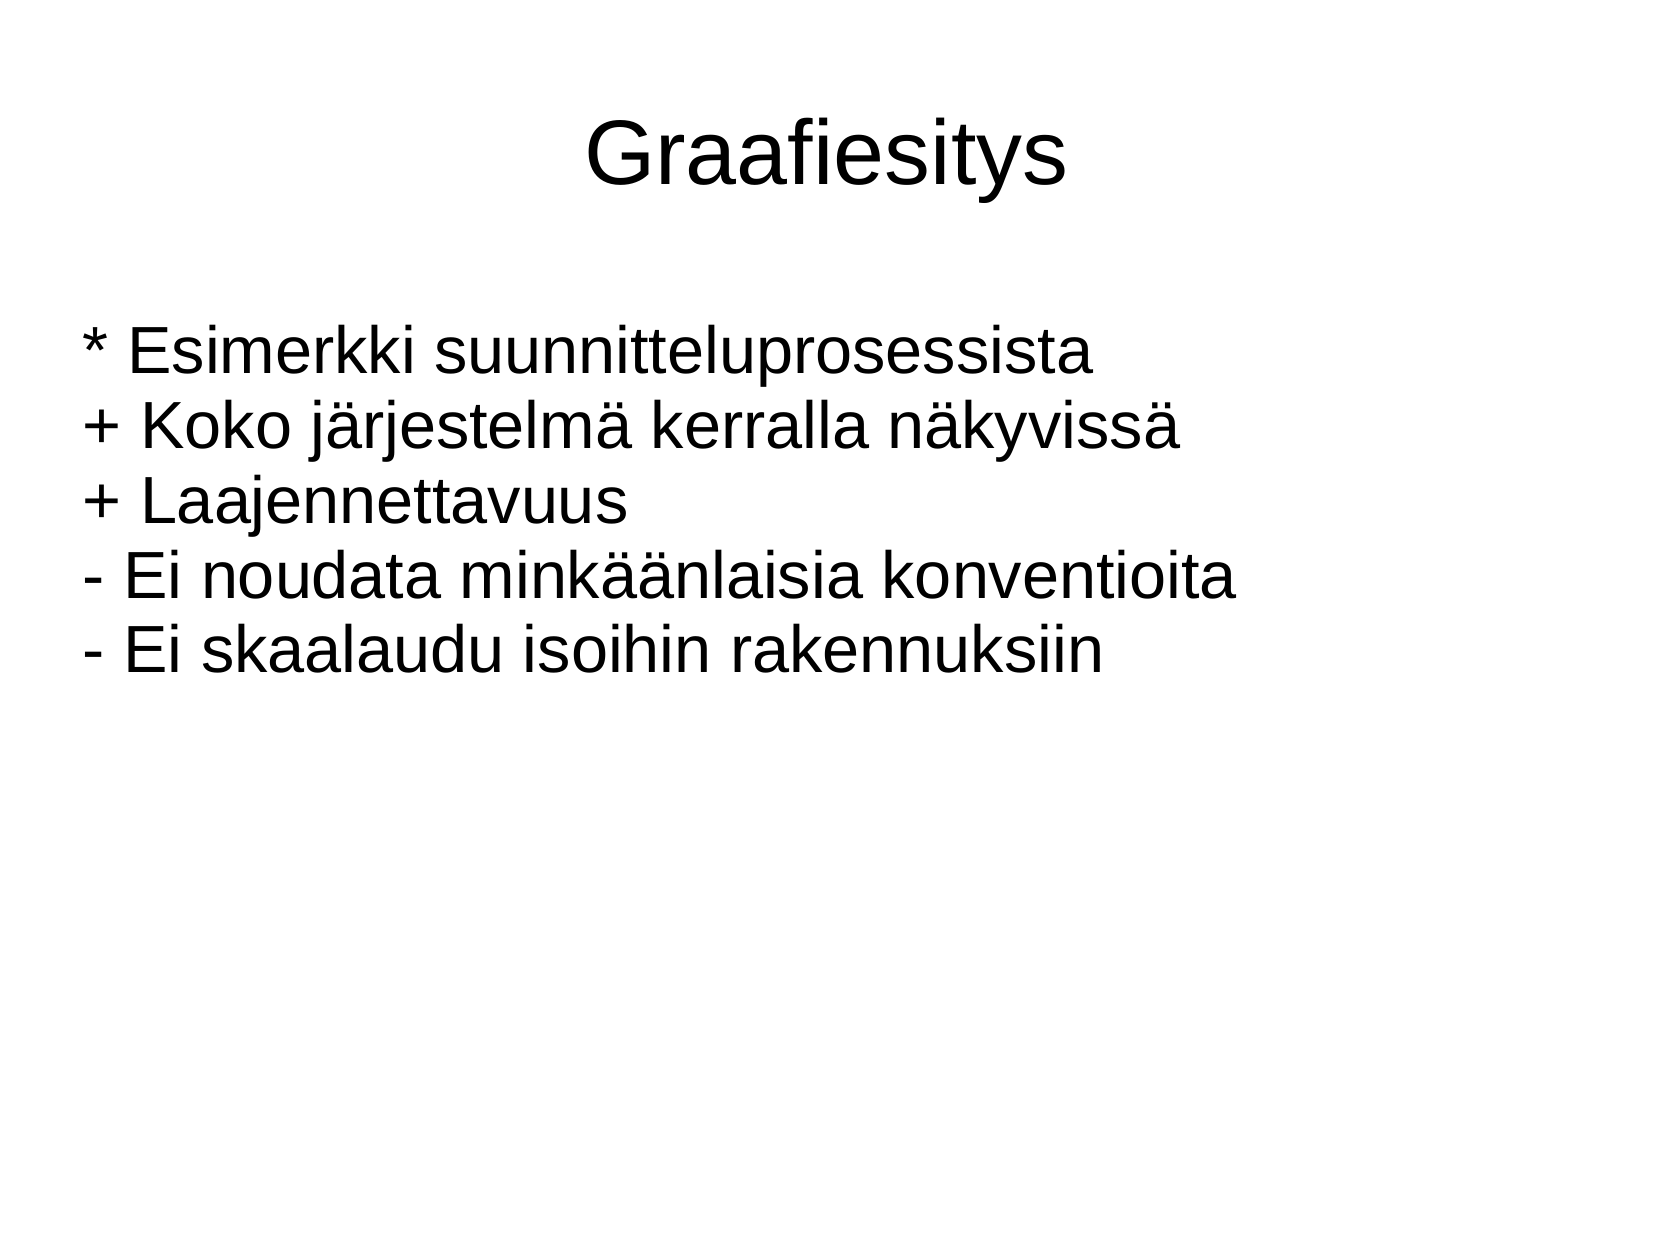

# Graafiesitys
* Esimerkki suunnitteluprosessista
+ Koko järjestelmä kerralla näkyvissä
+ Laajennettavuus
- Ei noudata minkäänlaisia konventioita
- Ei skaalaudu isoihin rakennuksiin